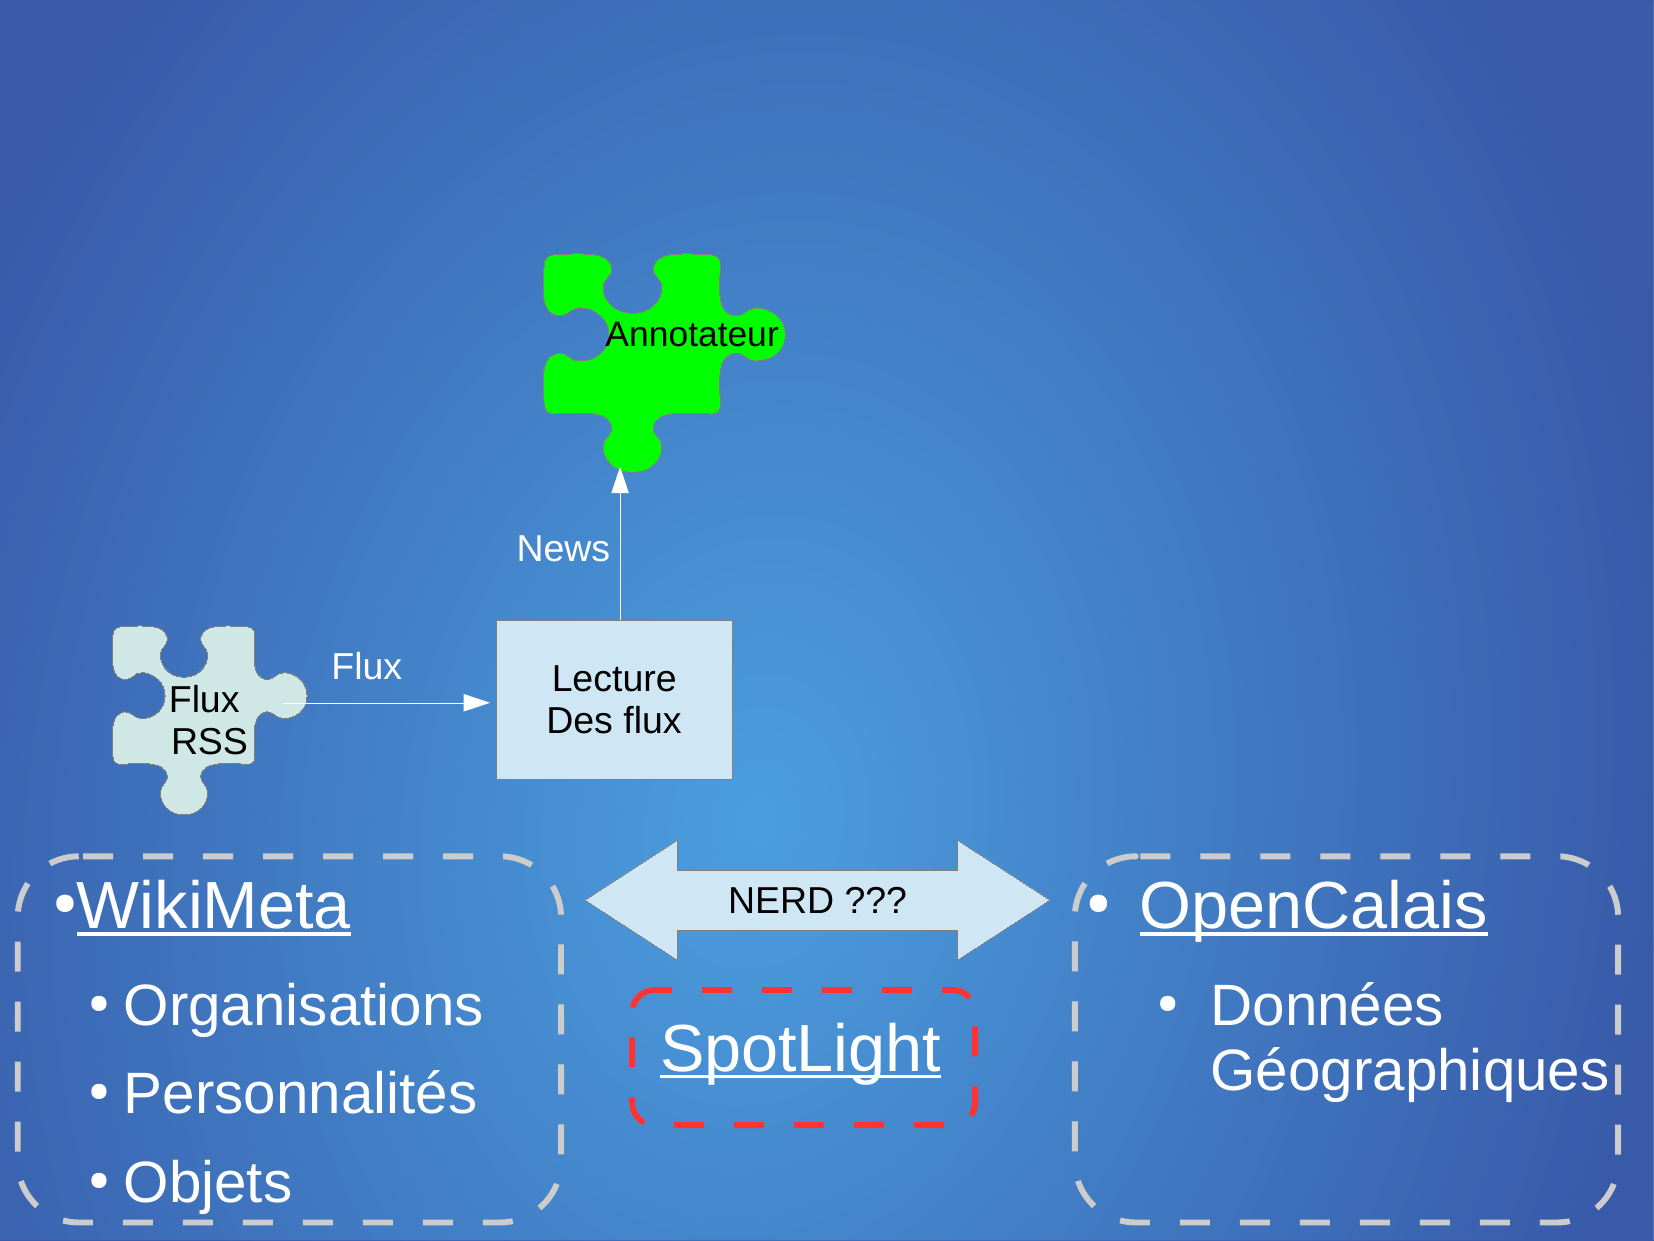

Annotateur
News
Lecture
Des flux
Flux
RSS
Flux
NERD ???
# WikiMeta
Organisations
Personnalités
Objets
OpenCalais
Données Géographiques
SpotLight